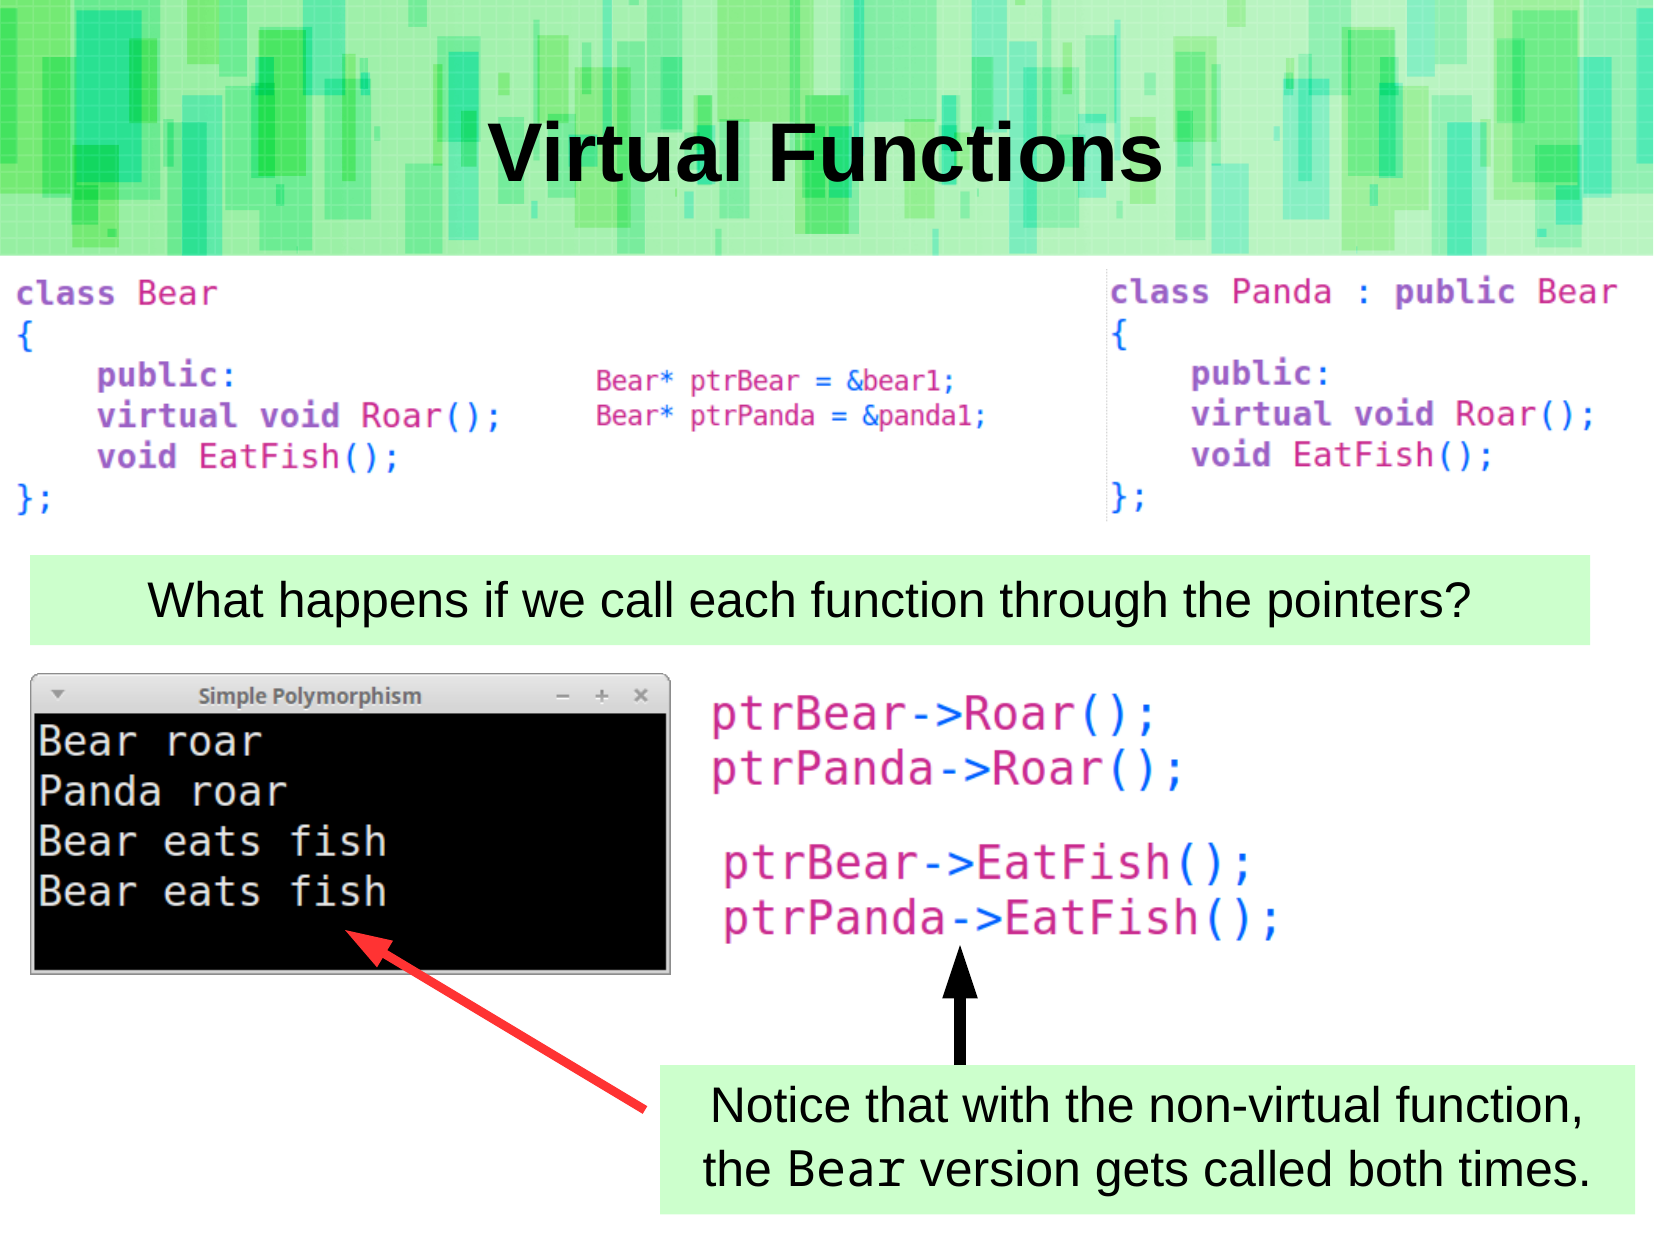

# Virtual Functions
What happens if we call each function through the pointers?
Notice that with the non-virtual function, the Bear version gets called both times.